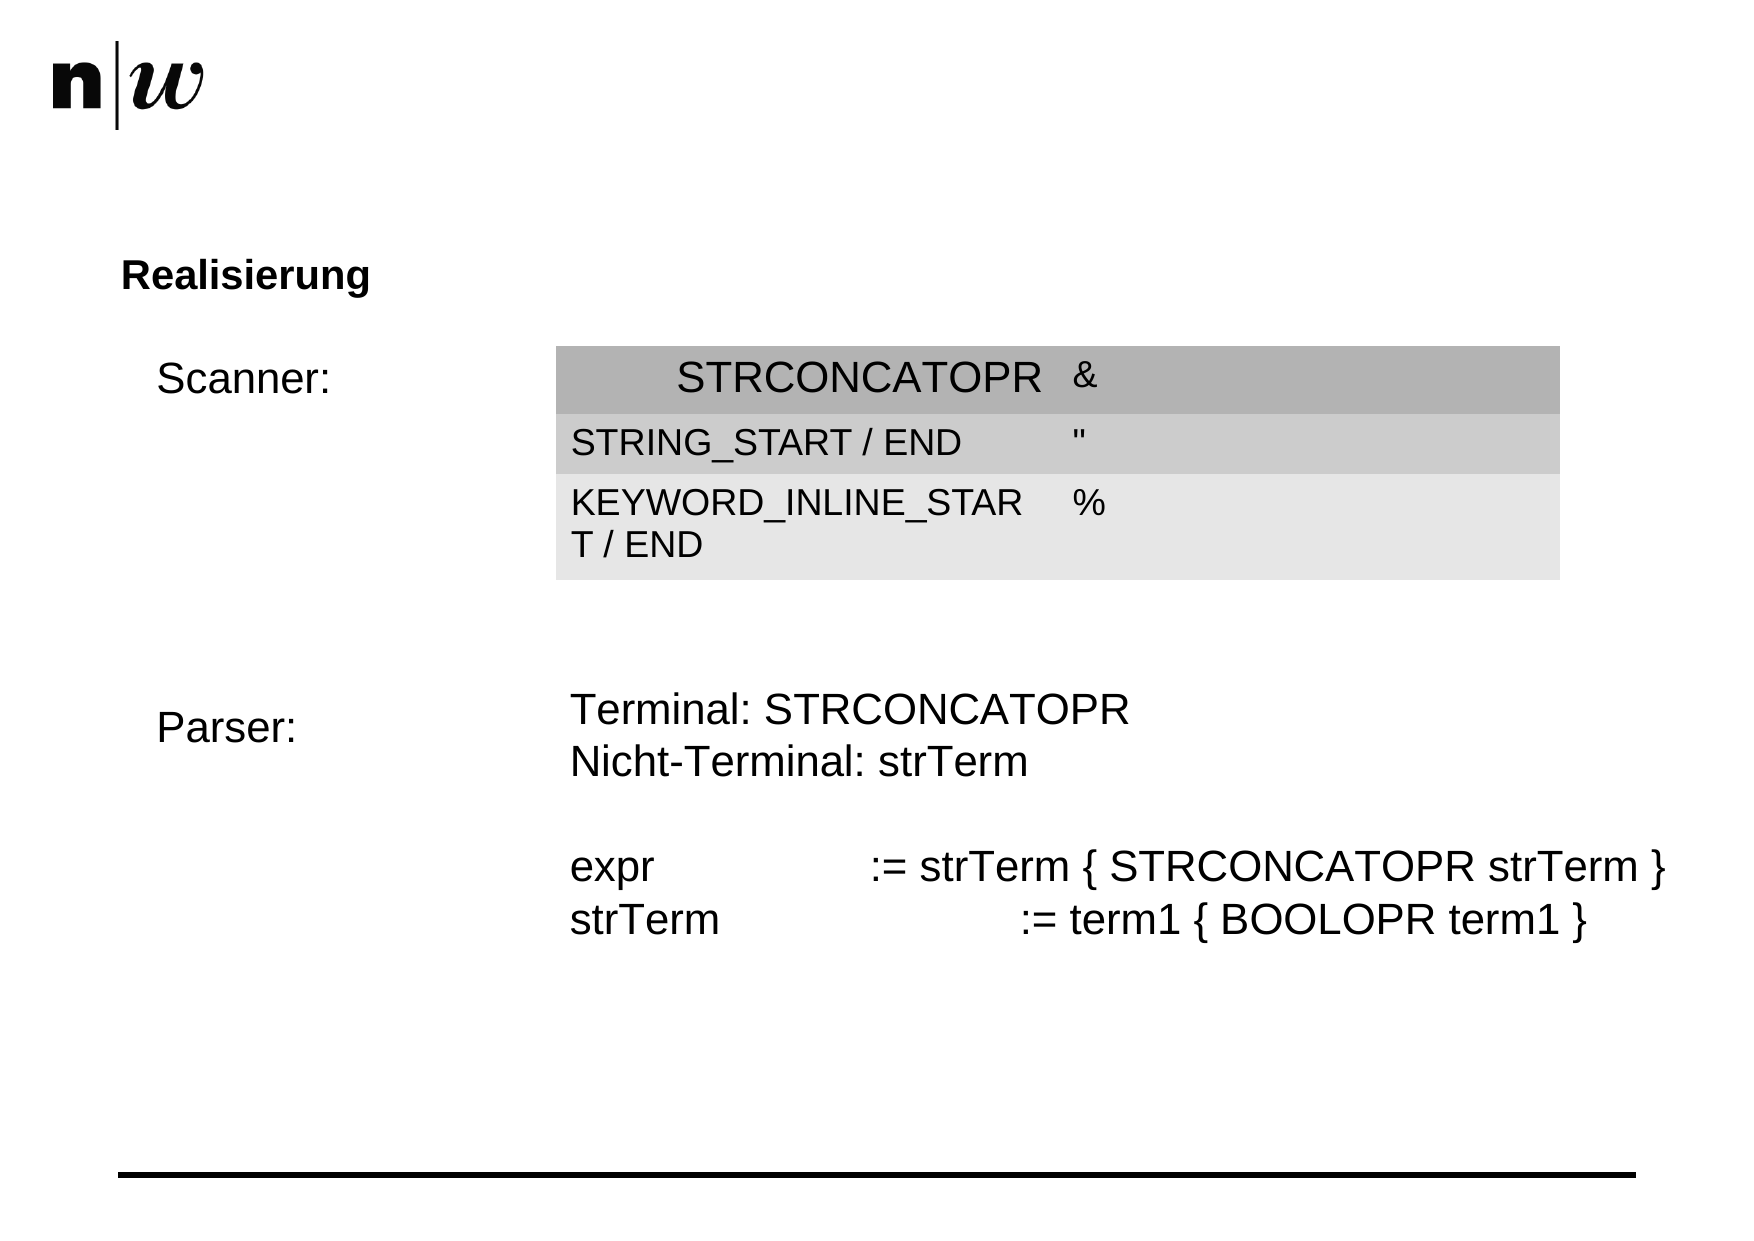

# Realisierung
Scanner:
| STRCONCATOPR | & |
| --- | --- |
| STRING\_START / END | " |
| KEYWORD\_INLINE\_START / END | % |
Terminal: STRCONCATOPR
Nicht-Terminal: strTerm
expr		:= strTerm { STRCONCATOPR strTerm }
strTerm		:= term1 { BOOLOPR term1 }
Parser: